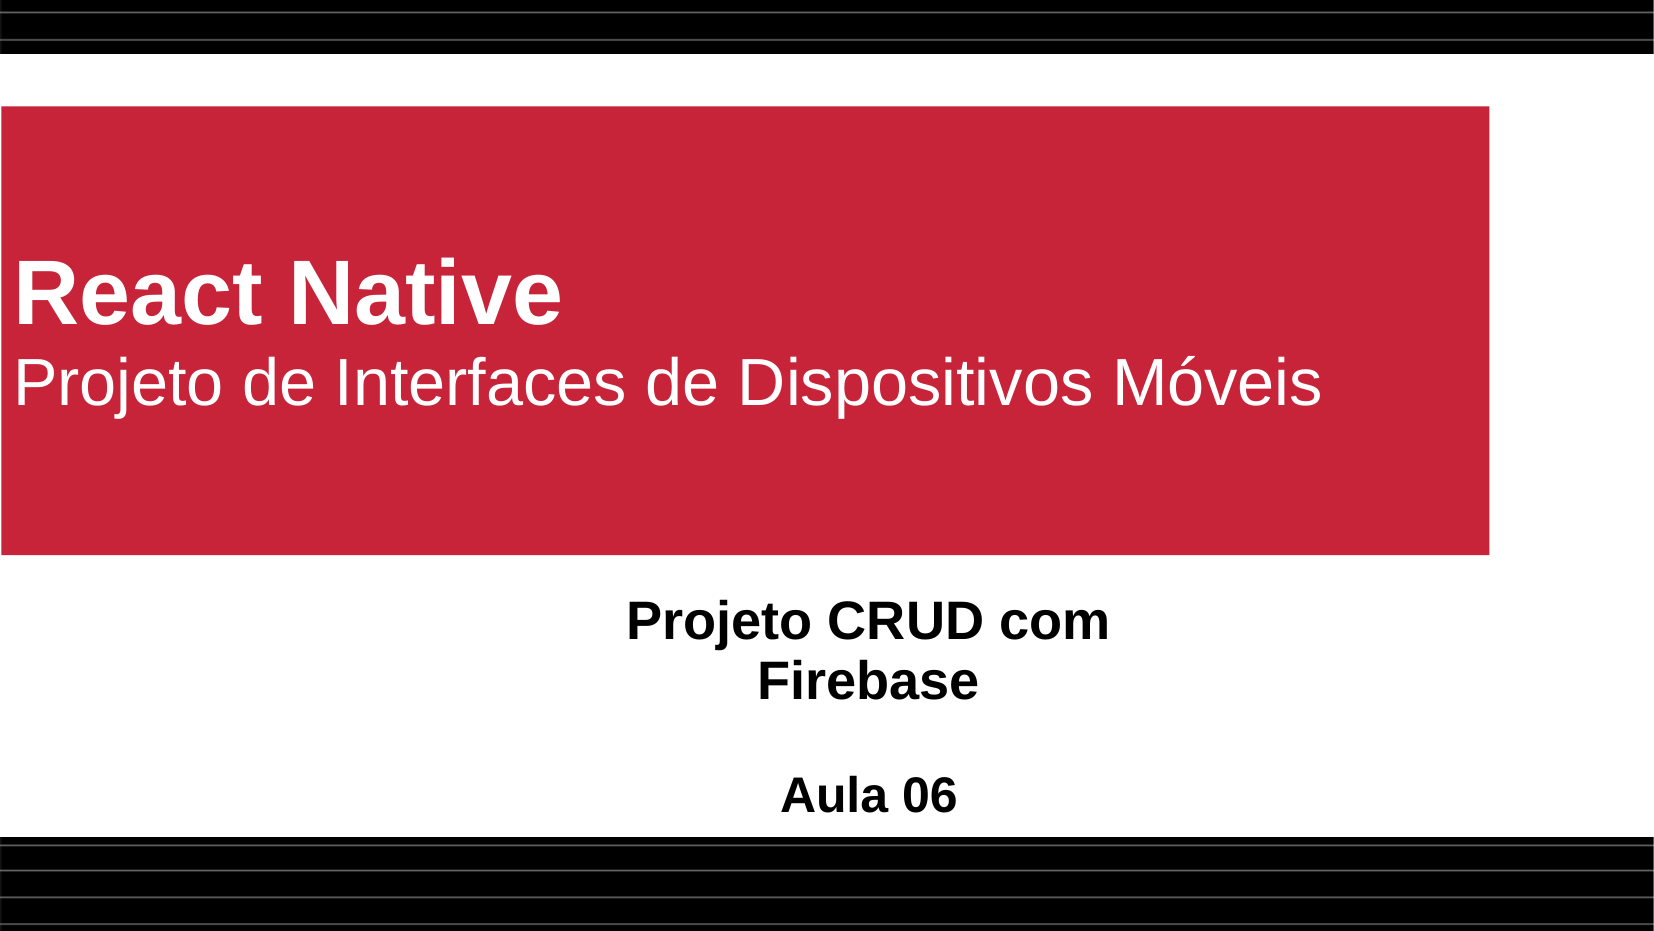

# React Native Projeto de Interfaces de Dispositivos Móveis
Projeto CRUD com Firebase
Aula 06